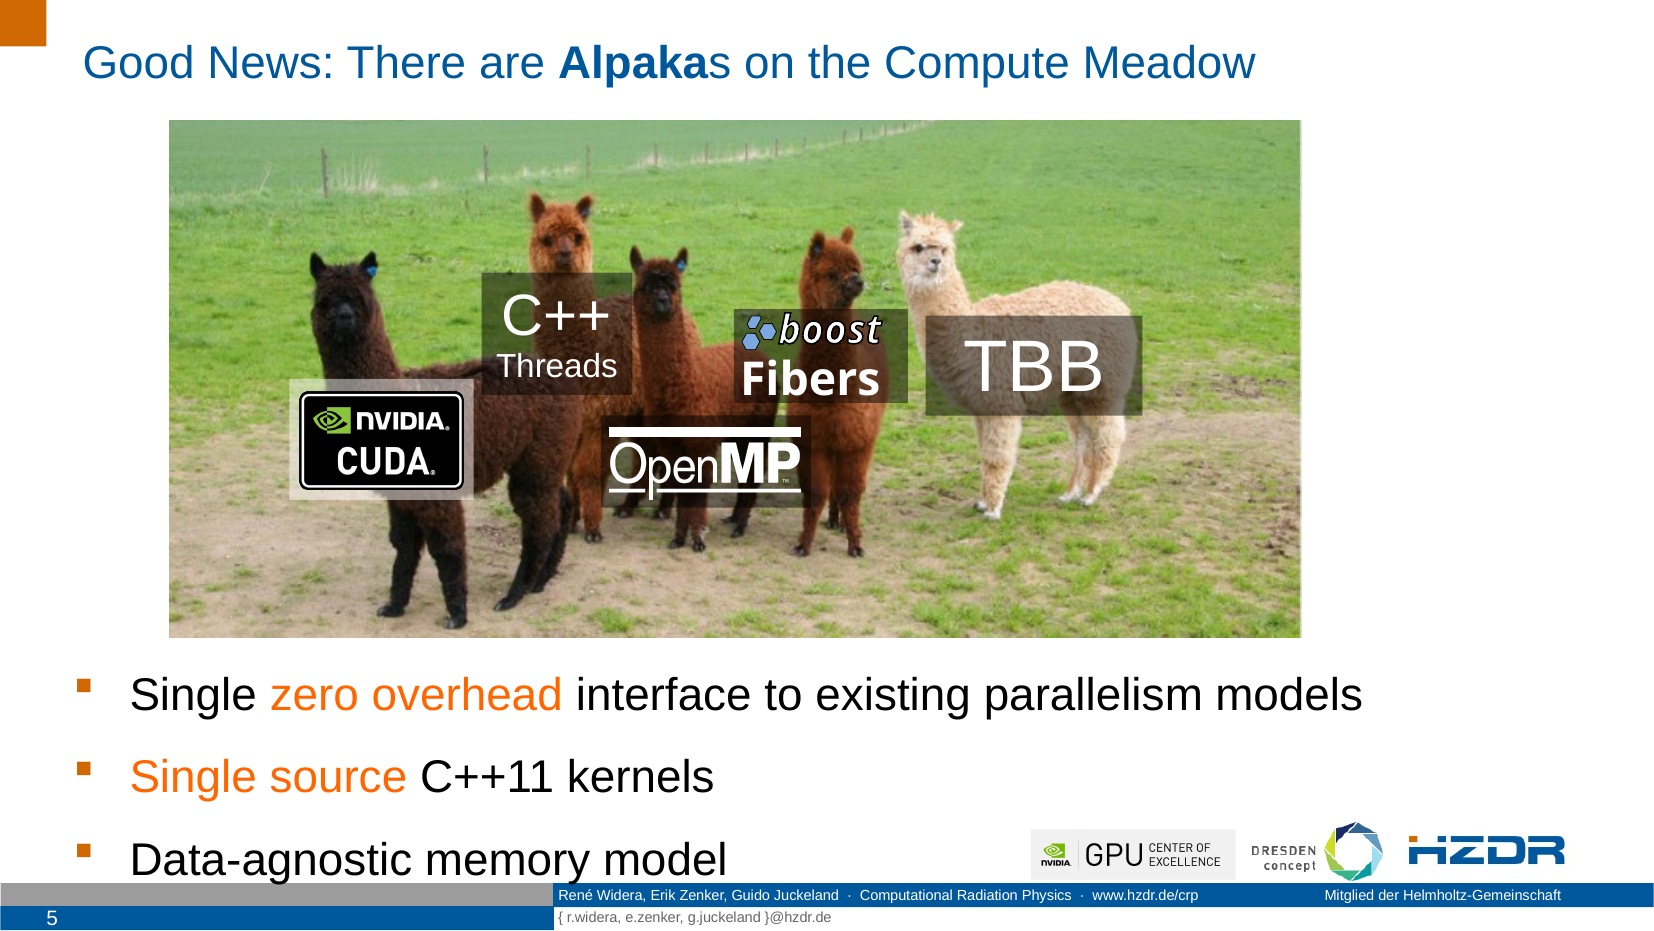

# Good News: There are Alpakas on the Compute Meadow
C++
Threads
TBB
Single zero overhead interface to existing parallelism models
Single source C++11 kernels
Data-agnostic memory model